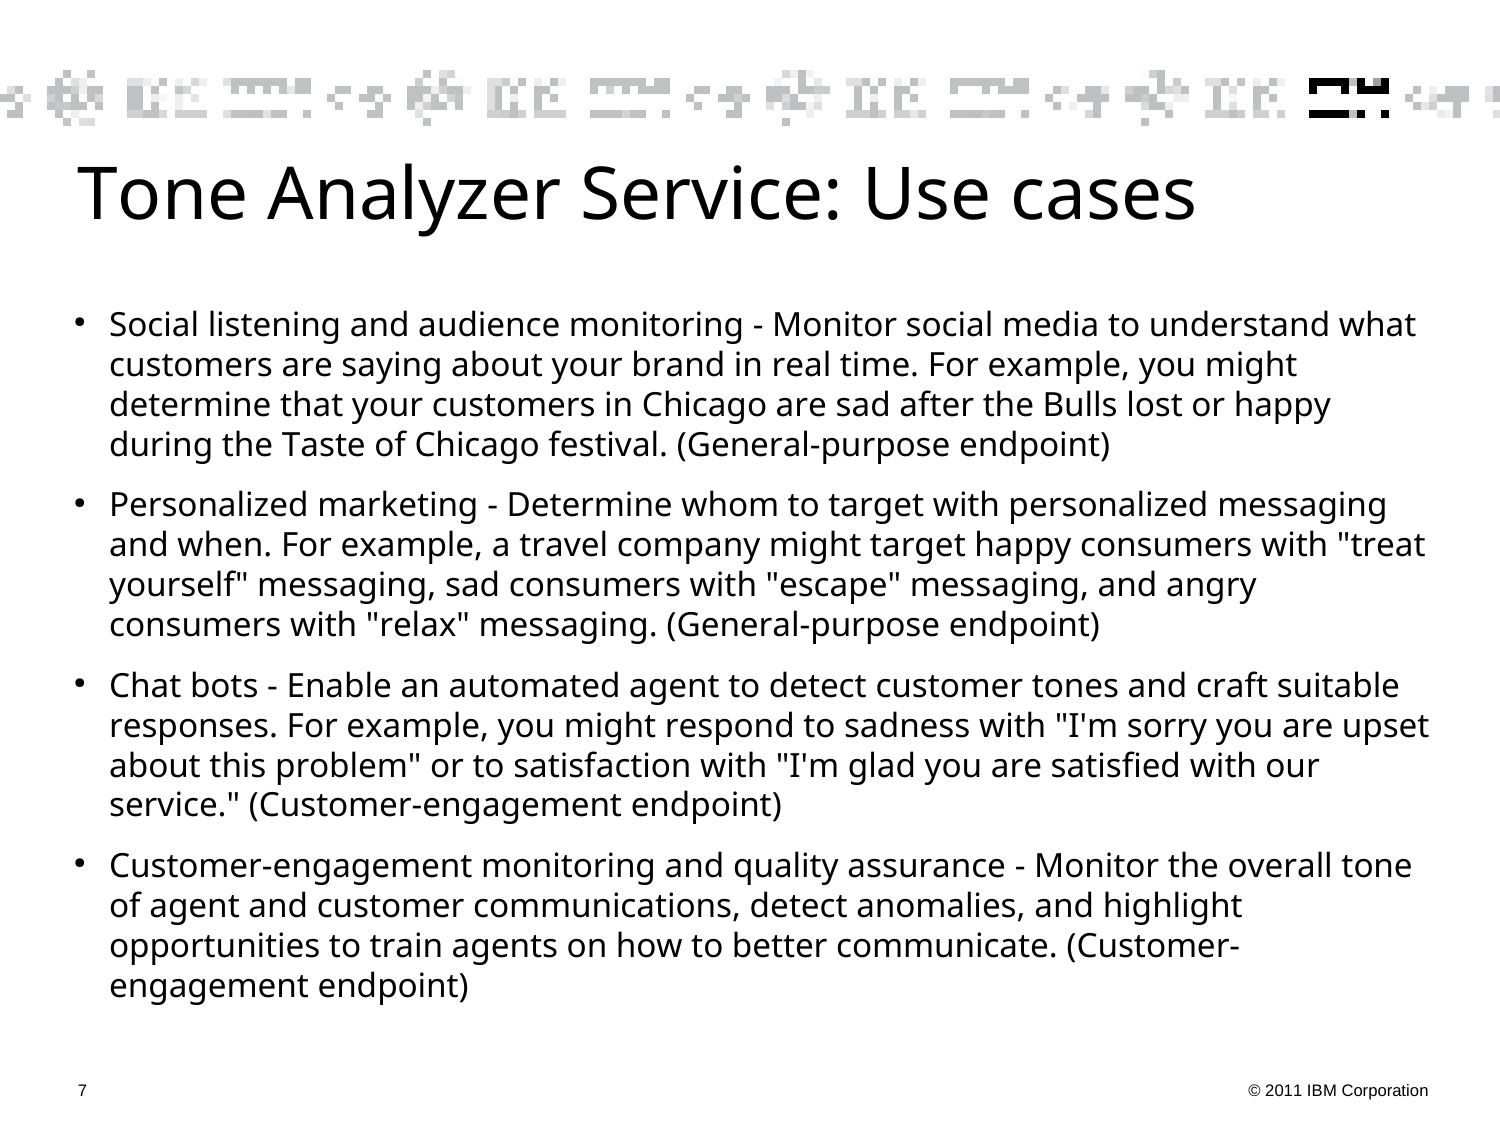

# Tone Analyzer Service: Use cases
Social listening and audience monitoring - Monitor social media to understand what customers are saying about your brand in real time. For example, you might determine that your customers in Chicago are sad after the Bulls lost or happy during the Taste of Chicago festival. (General-purpose endpoint)
Personalized marketing - Determine whom to target with personalized messaging and when. For example, a travel company might target happy consumers with "treat yourself" messaging, sad consumers with "escape" messaging, and angry consumers with "relax" messaging. (General-purpose endpoint)
Chat bots - Enable an automated agent to detect customer tones and craft suitable responses. For example, you might respond to sadness with "I'm sorry you are upset about this problem" or to satisfaction with "I'm glad you are satisfied with our service." (Customer-engagement endpoint)
Customer-engagement monitoring and quality assurance - Monitor the overall tone of agent and customer communications, detect anomalies, and highlight opportunities to train agents on how to better communicate. (Customer-engagement endpoint)
7